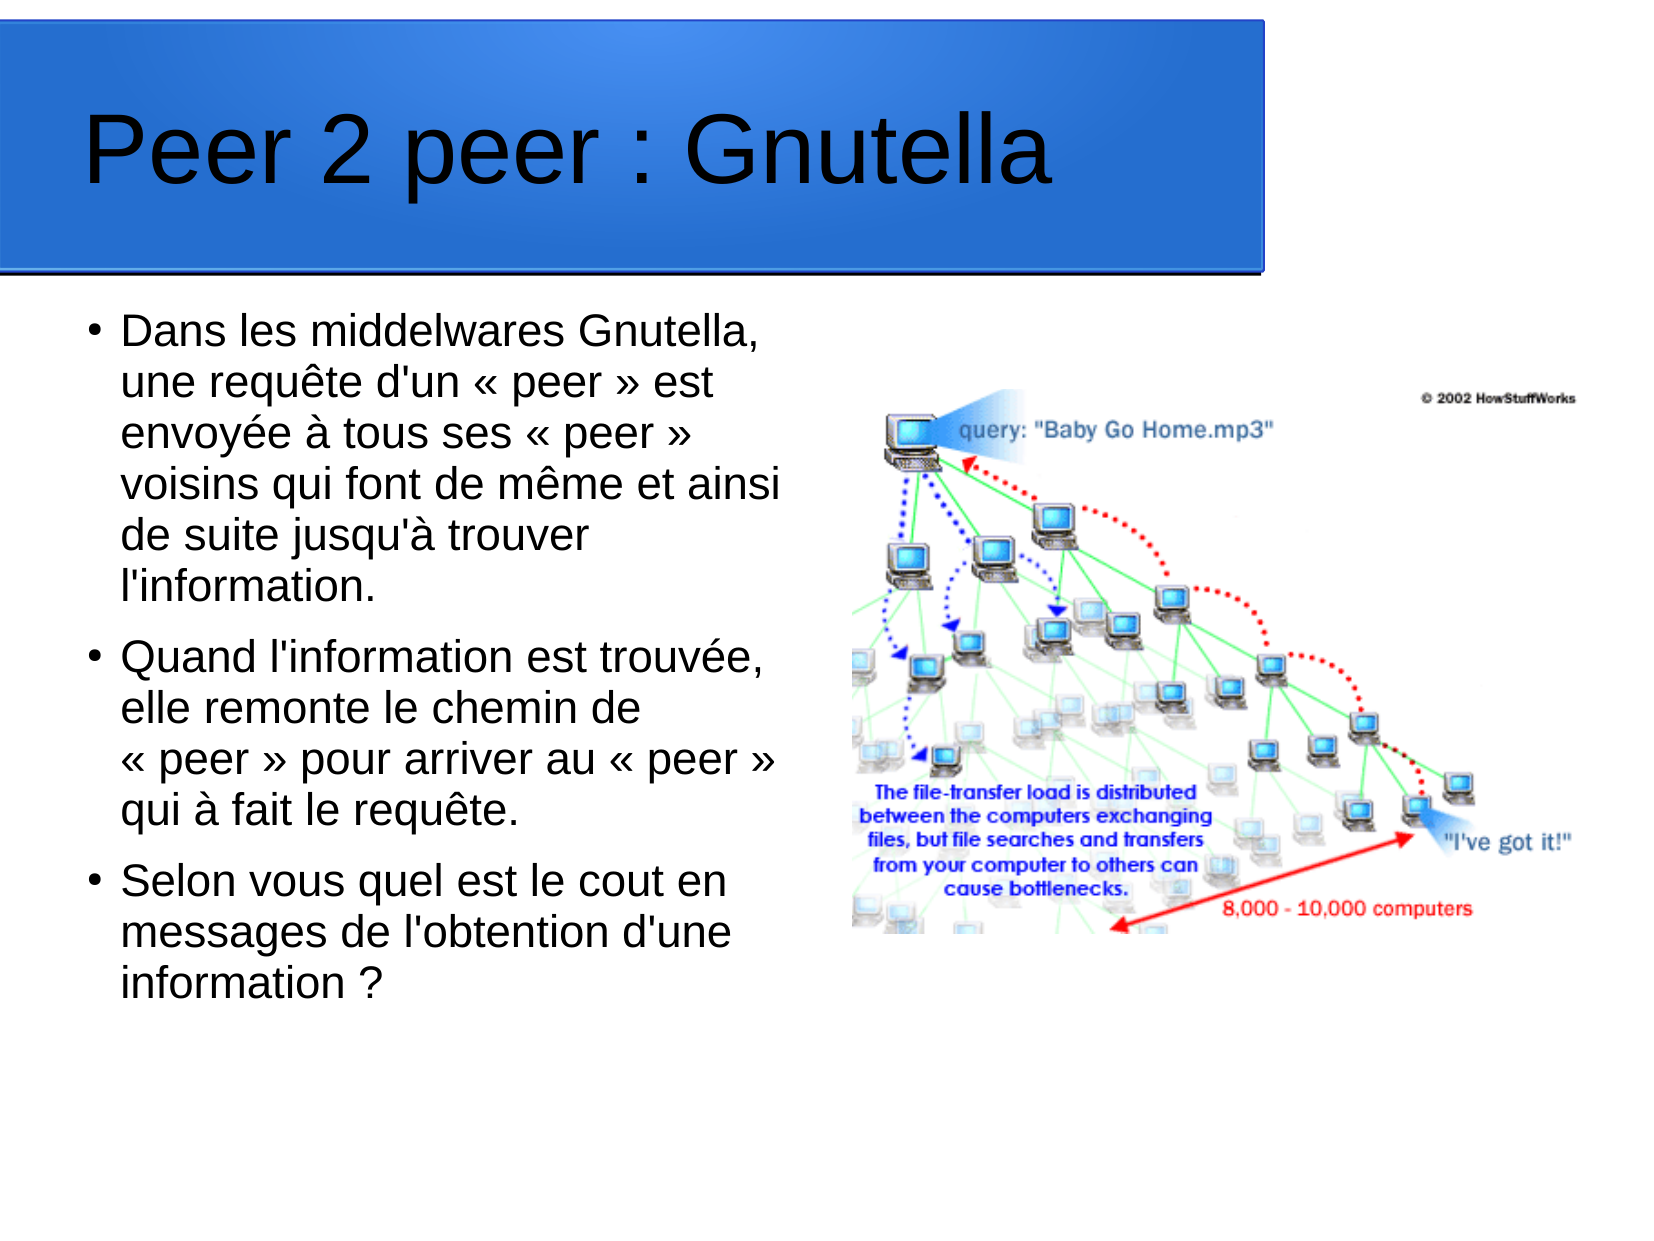

# Peer 2 peer : Gnutella
Dans les middelwares Gnutella, une requête d'un « peer » est envoyée à tous ses « peer » voisins qui font de même et ainsi de suite jusqu'à trouver l'information.
Quand l'information est trouvée, elle remonte le chemin de « peer » pour arriver au « peer » qui à fait le requête.
Selon vous quel est le cout en messages de l'obtention d'une information ?